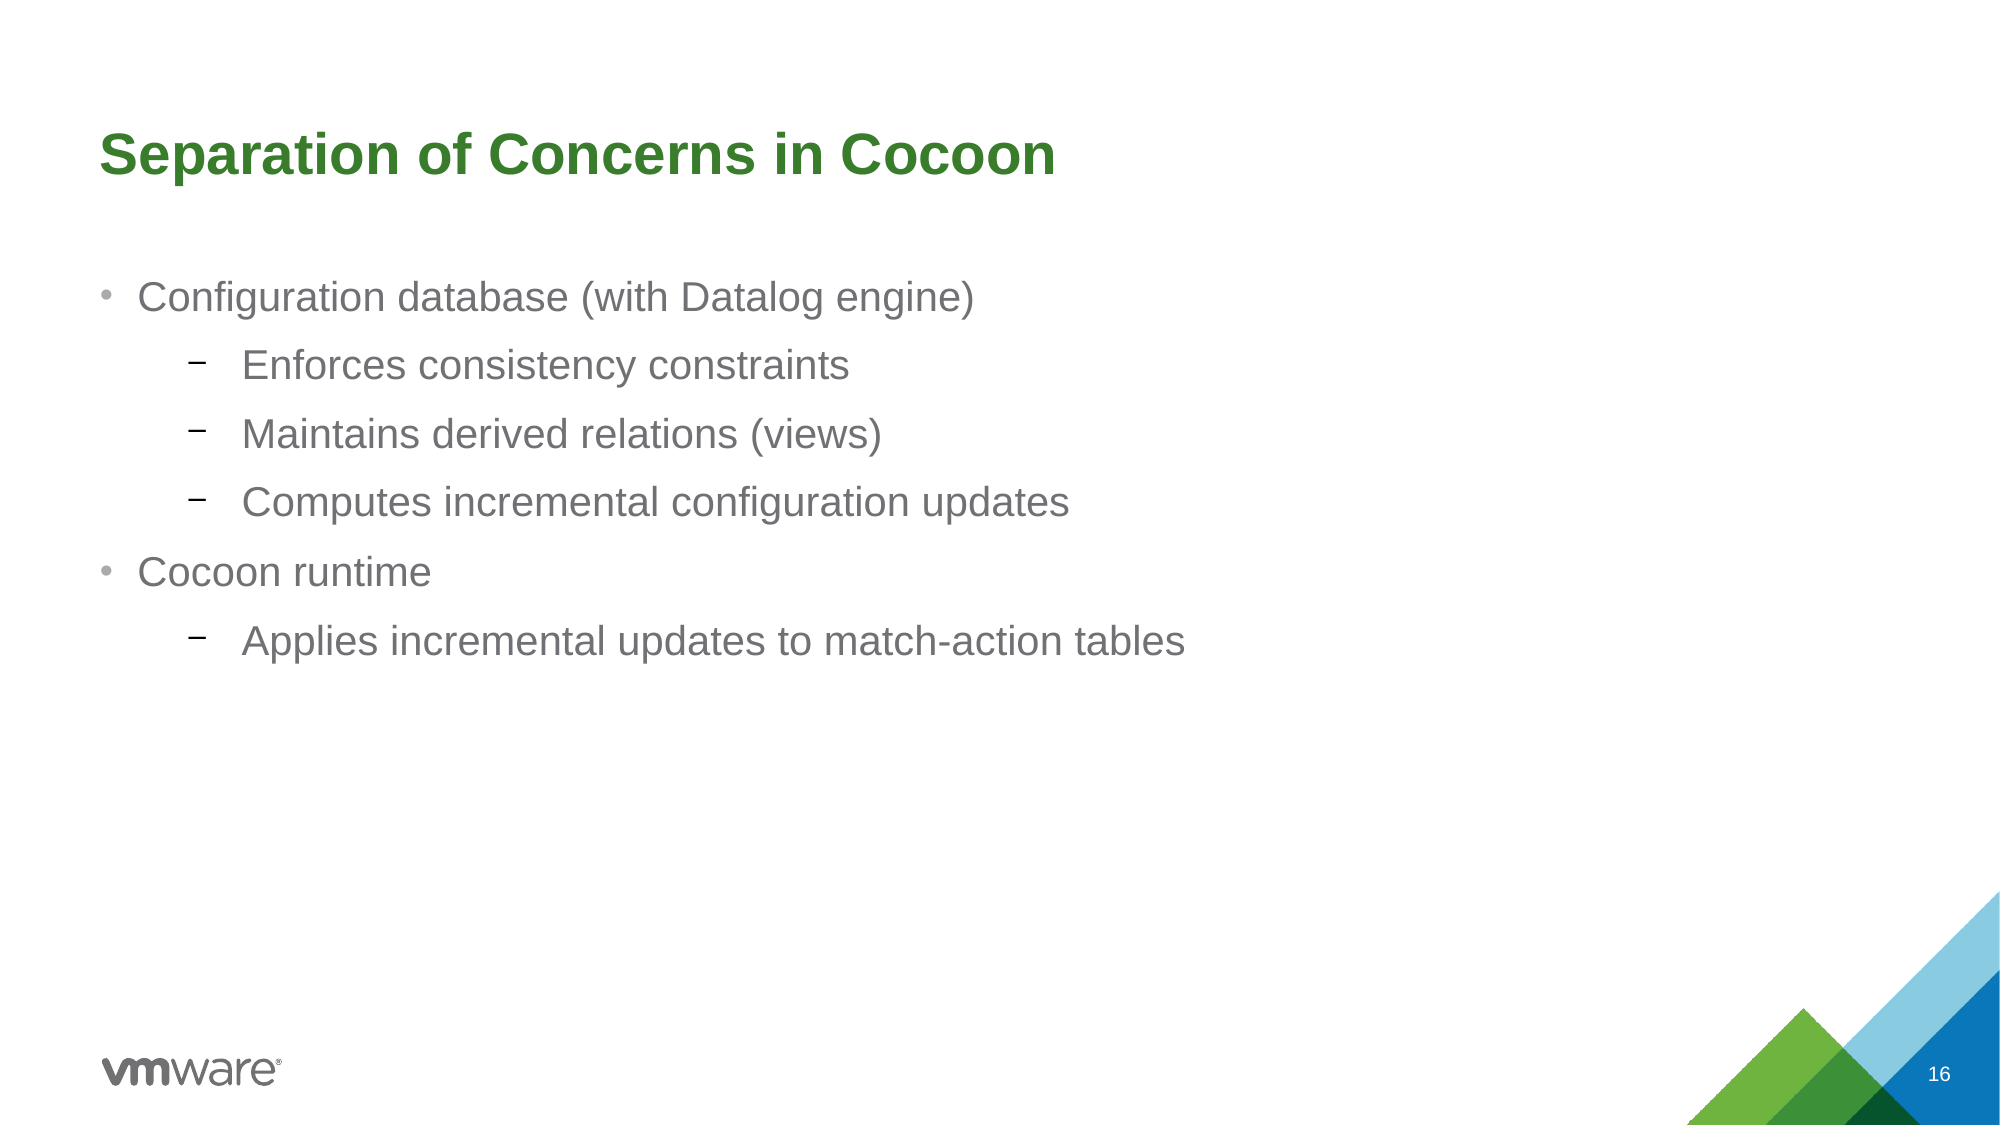

Separation of Concerns in Cocoon
# Configuration database (with Datalog engine)
Enforces consistency constraints
Maintains derived relations (views)
Computes incremental configuration updates
Cocoon runtime
Applies incremental updates to match-action tables